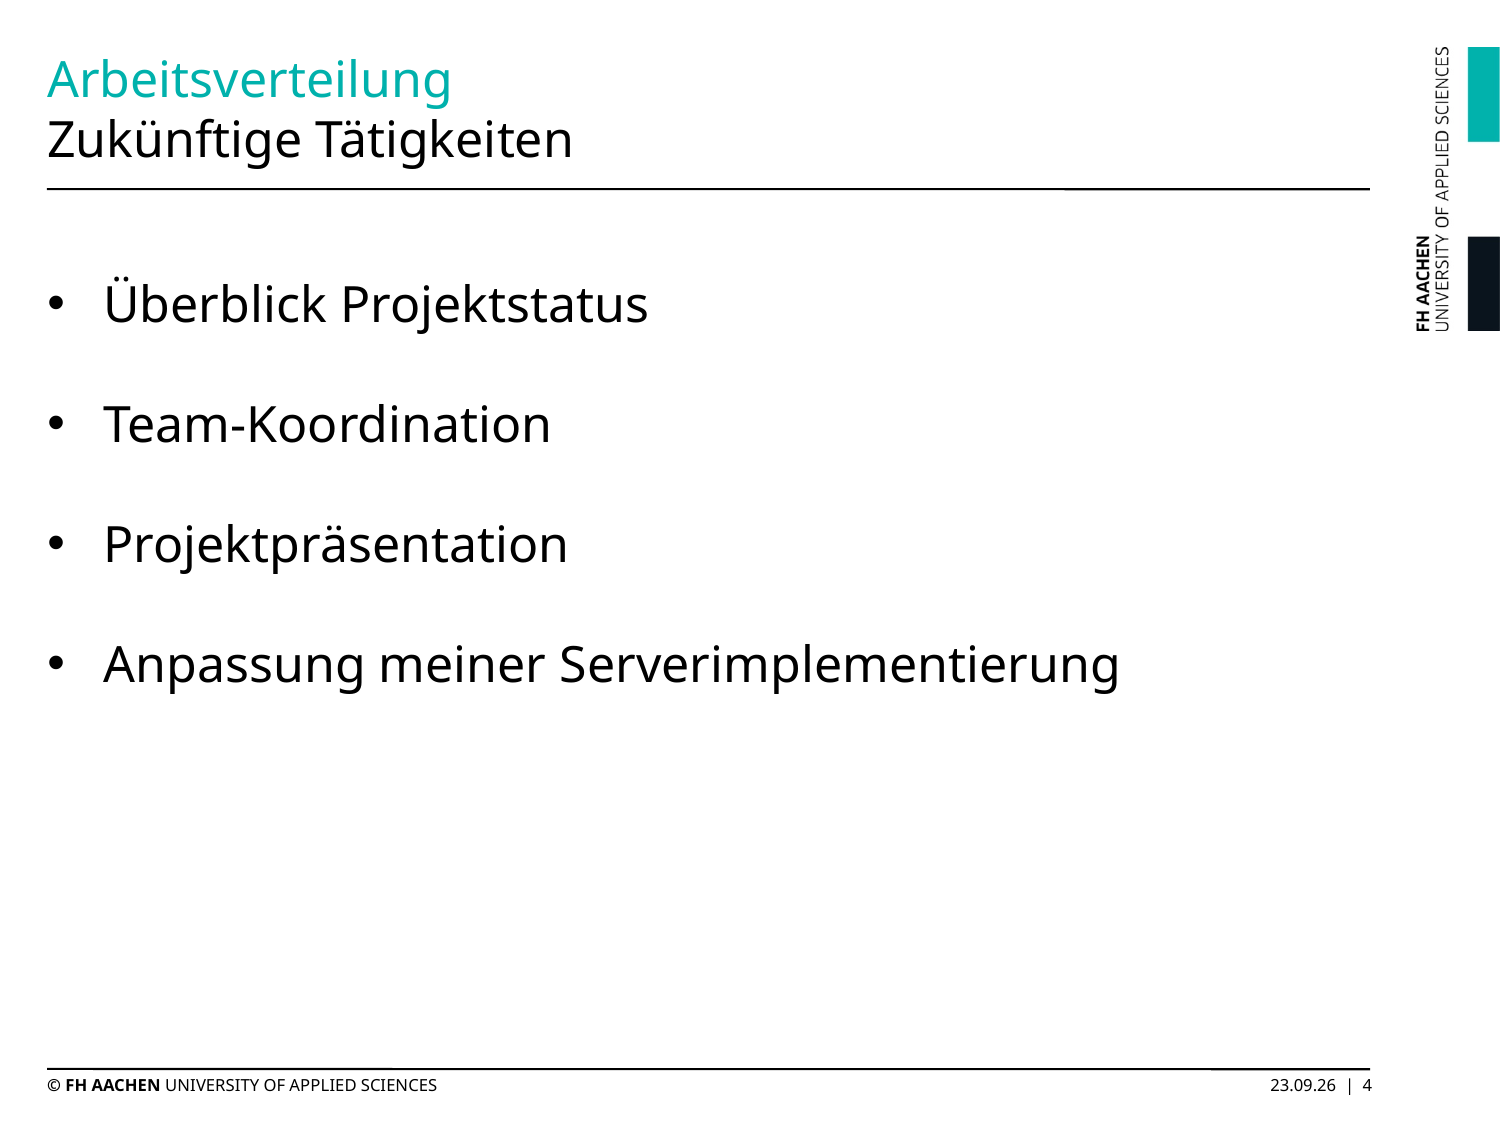

# Arbeitsverteilung Zukünftige Tätigkeiten
Überblick Projektstatus
Team-Koordination
Projektpräsentation
Anpassung meiner Serverimplementierung